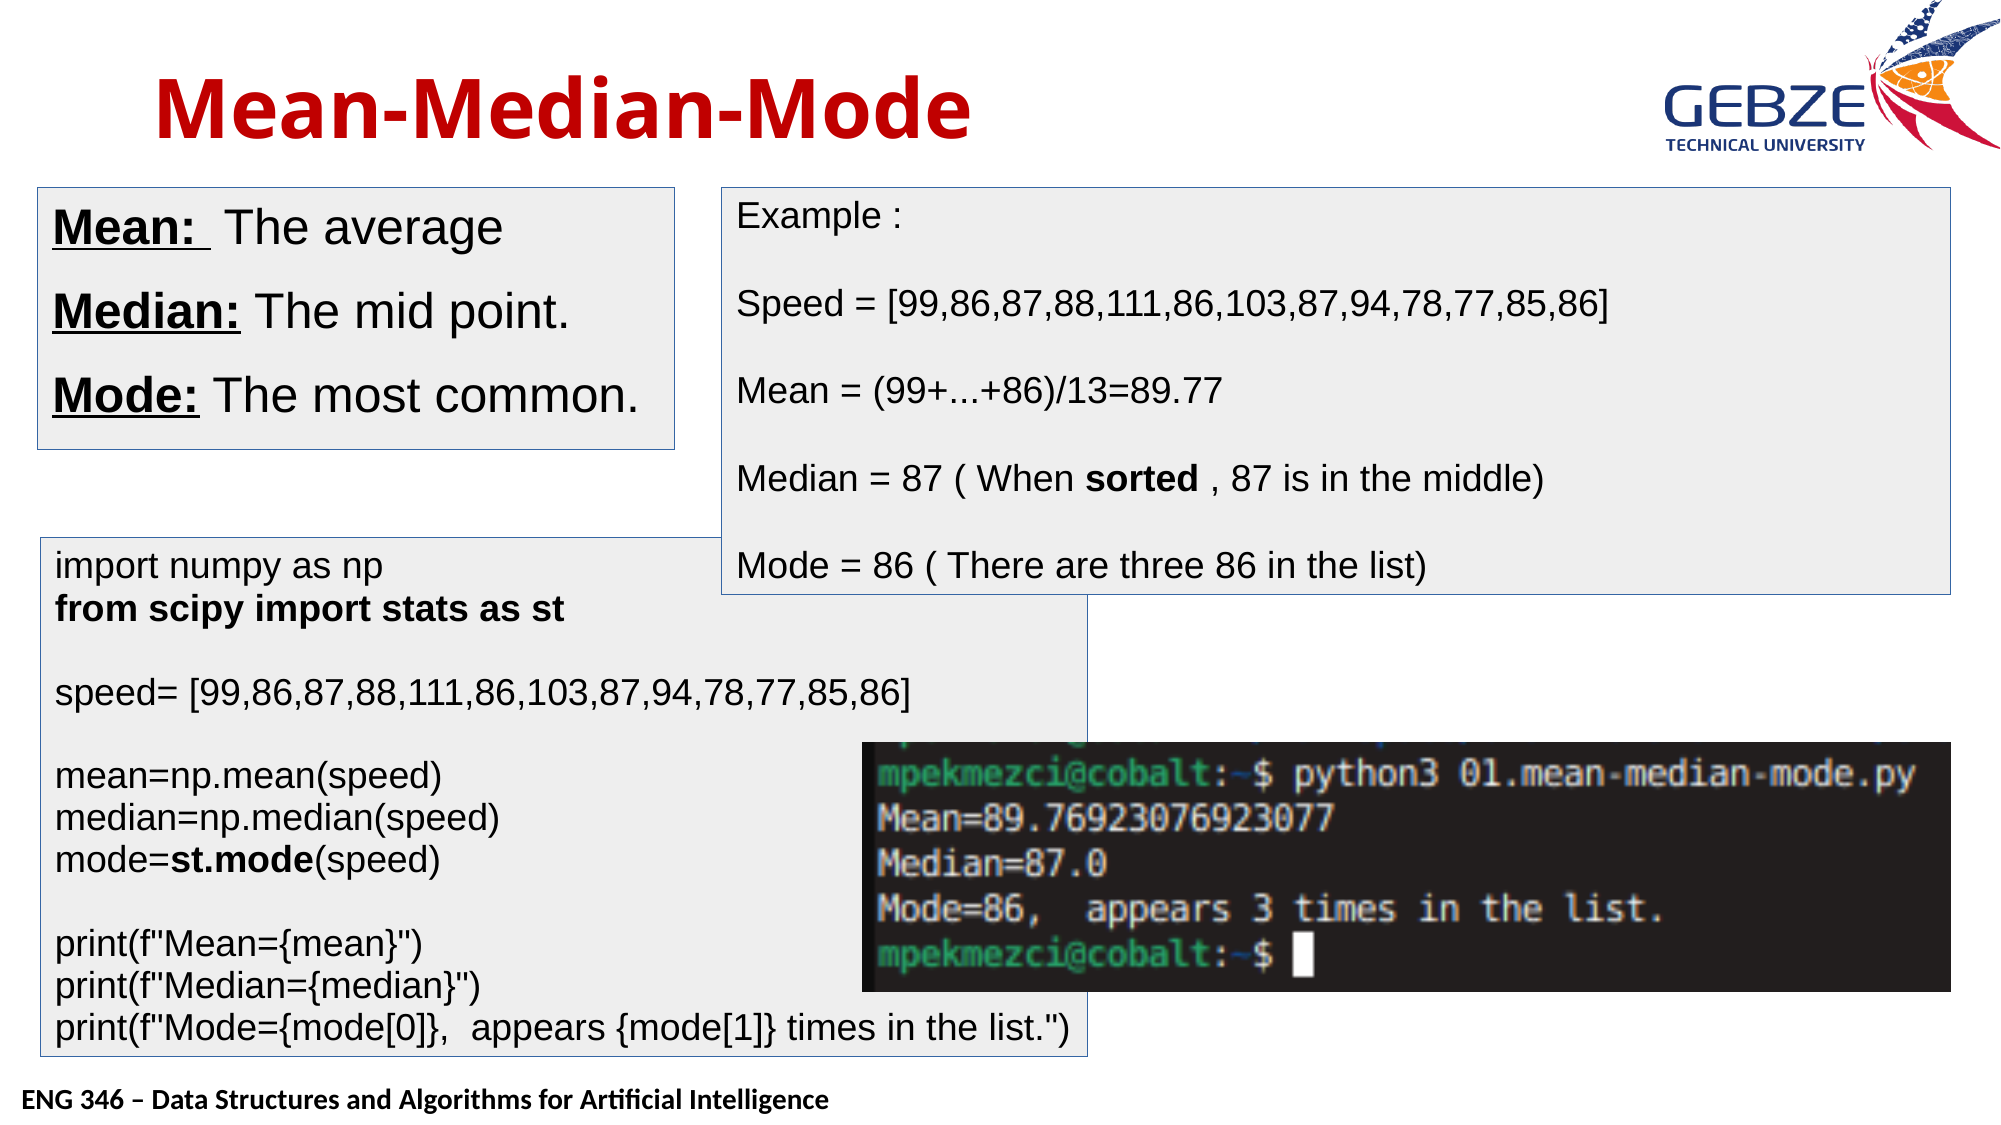

# Mean-Median-Mode
Mean: The average
Median: The mid point.
Mode: The most common.
Example :
Speed = [99,86,87,88,111,86,103,87,94,78,77,85,86]
Mean = (99+...+86)/13=89.77
Median = 87 ( When sorted , 87 is in the middle)
Mode = 86 ( There are three 86 in the list)
import numpy as np
from scipy import stats as st
speed= [99,86,87,88,111,86,103,87,94,78,77,85,86]
mean=np.mean(speed)
median=np.median(speed)
mode=st.mode(speed)
print(f"Mean={mean}")
print(f"Median={median}")
print(f"Mode={mode[0]}, appears {mode[1]} times in the list.")